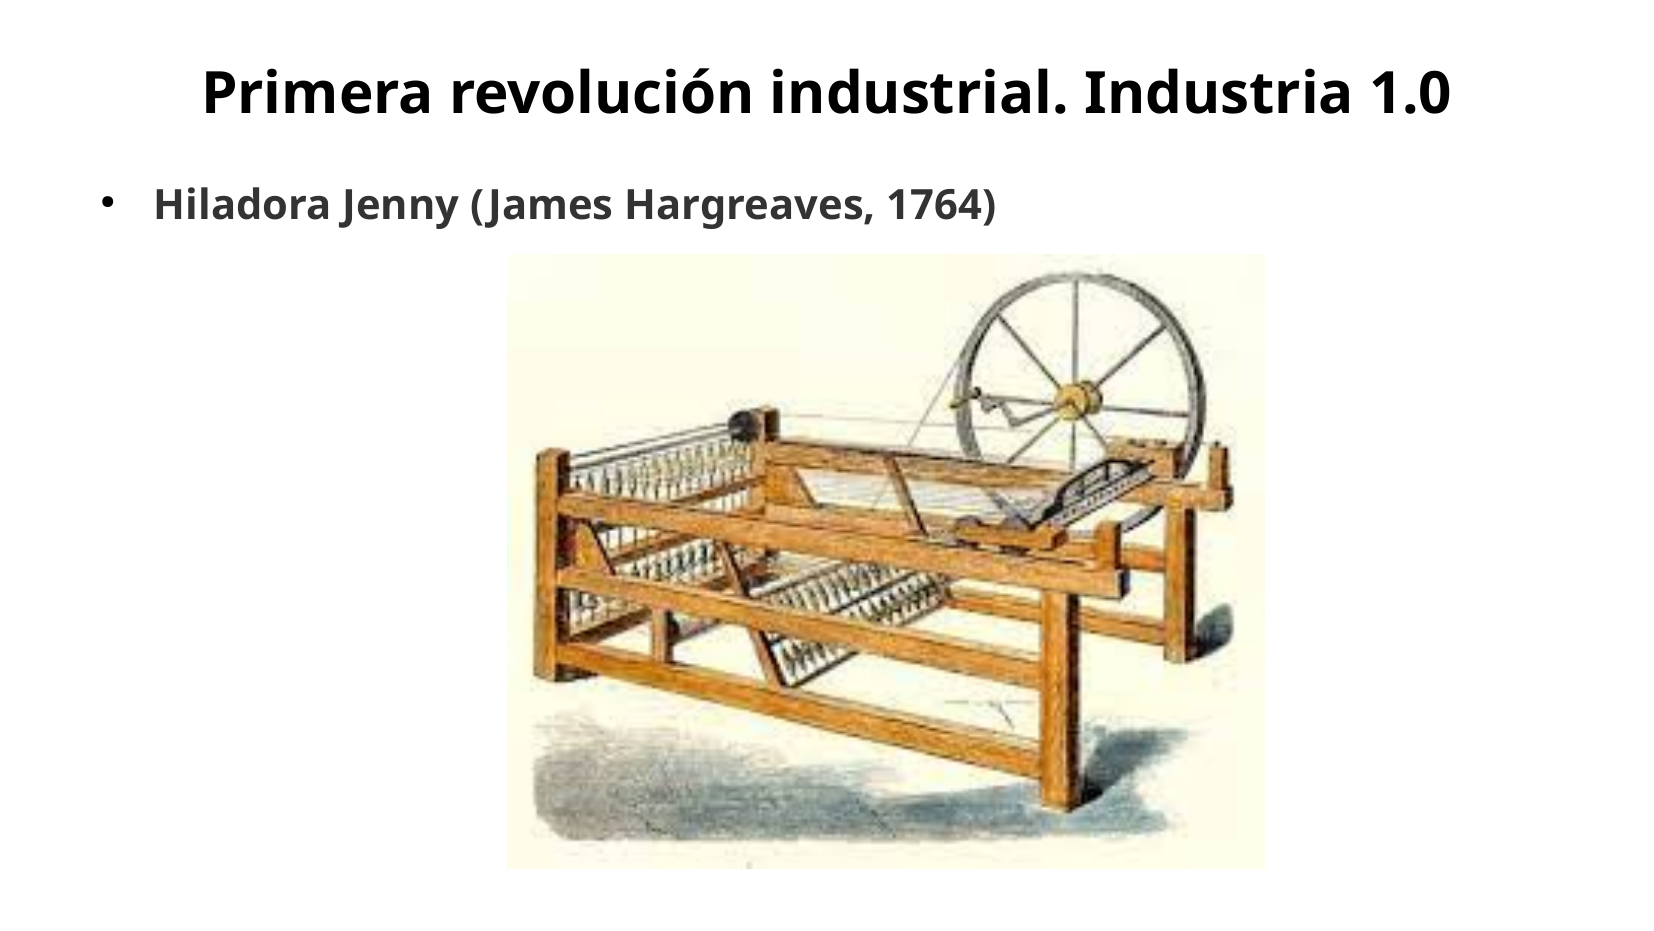

# Primera revolución industrial. Industria 1.0
Hiladora Jenny (James Hargreaves, 1764)